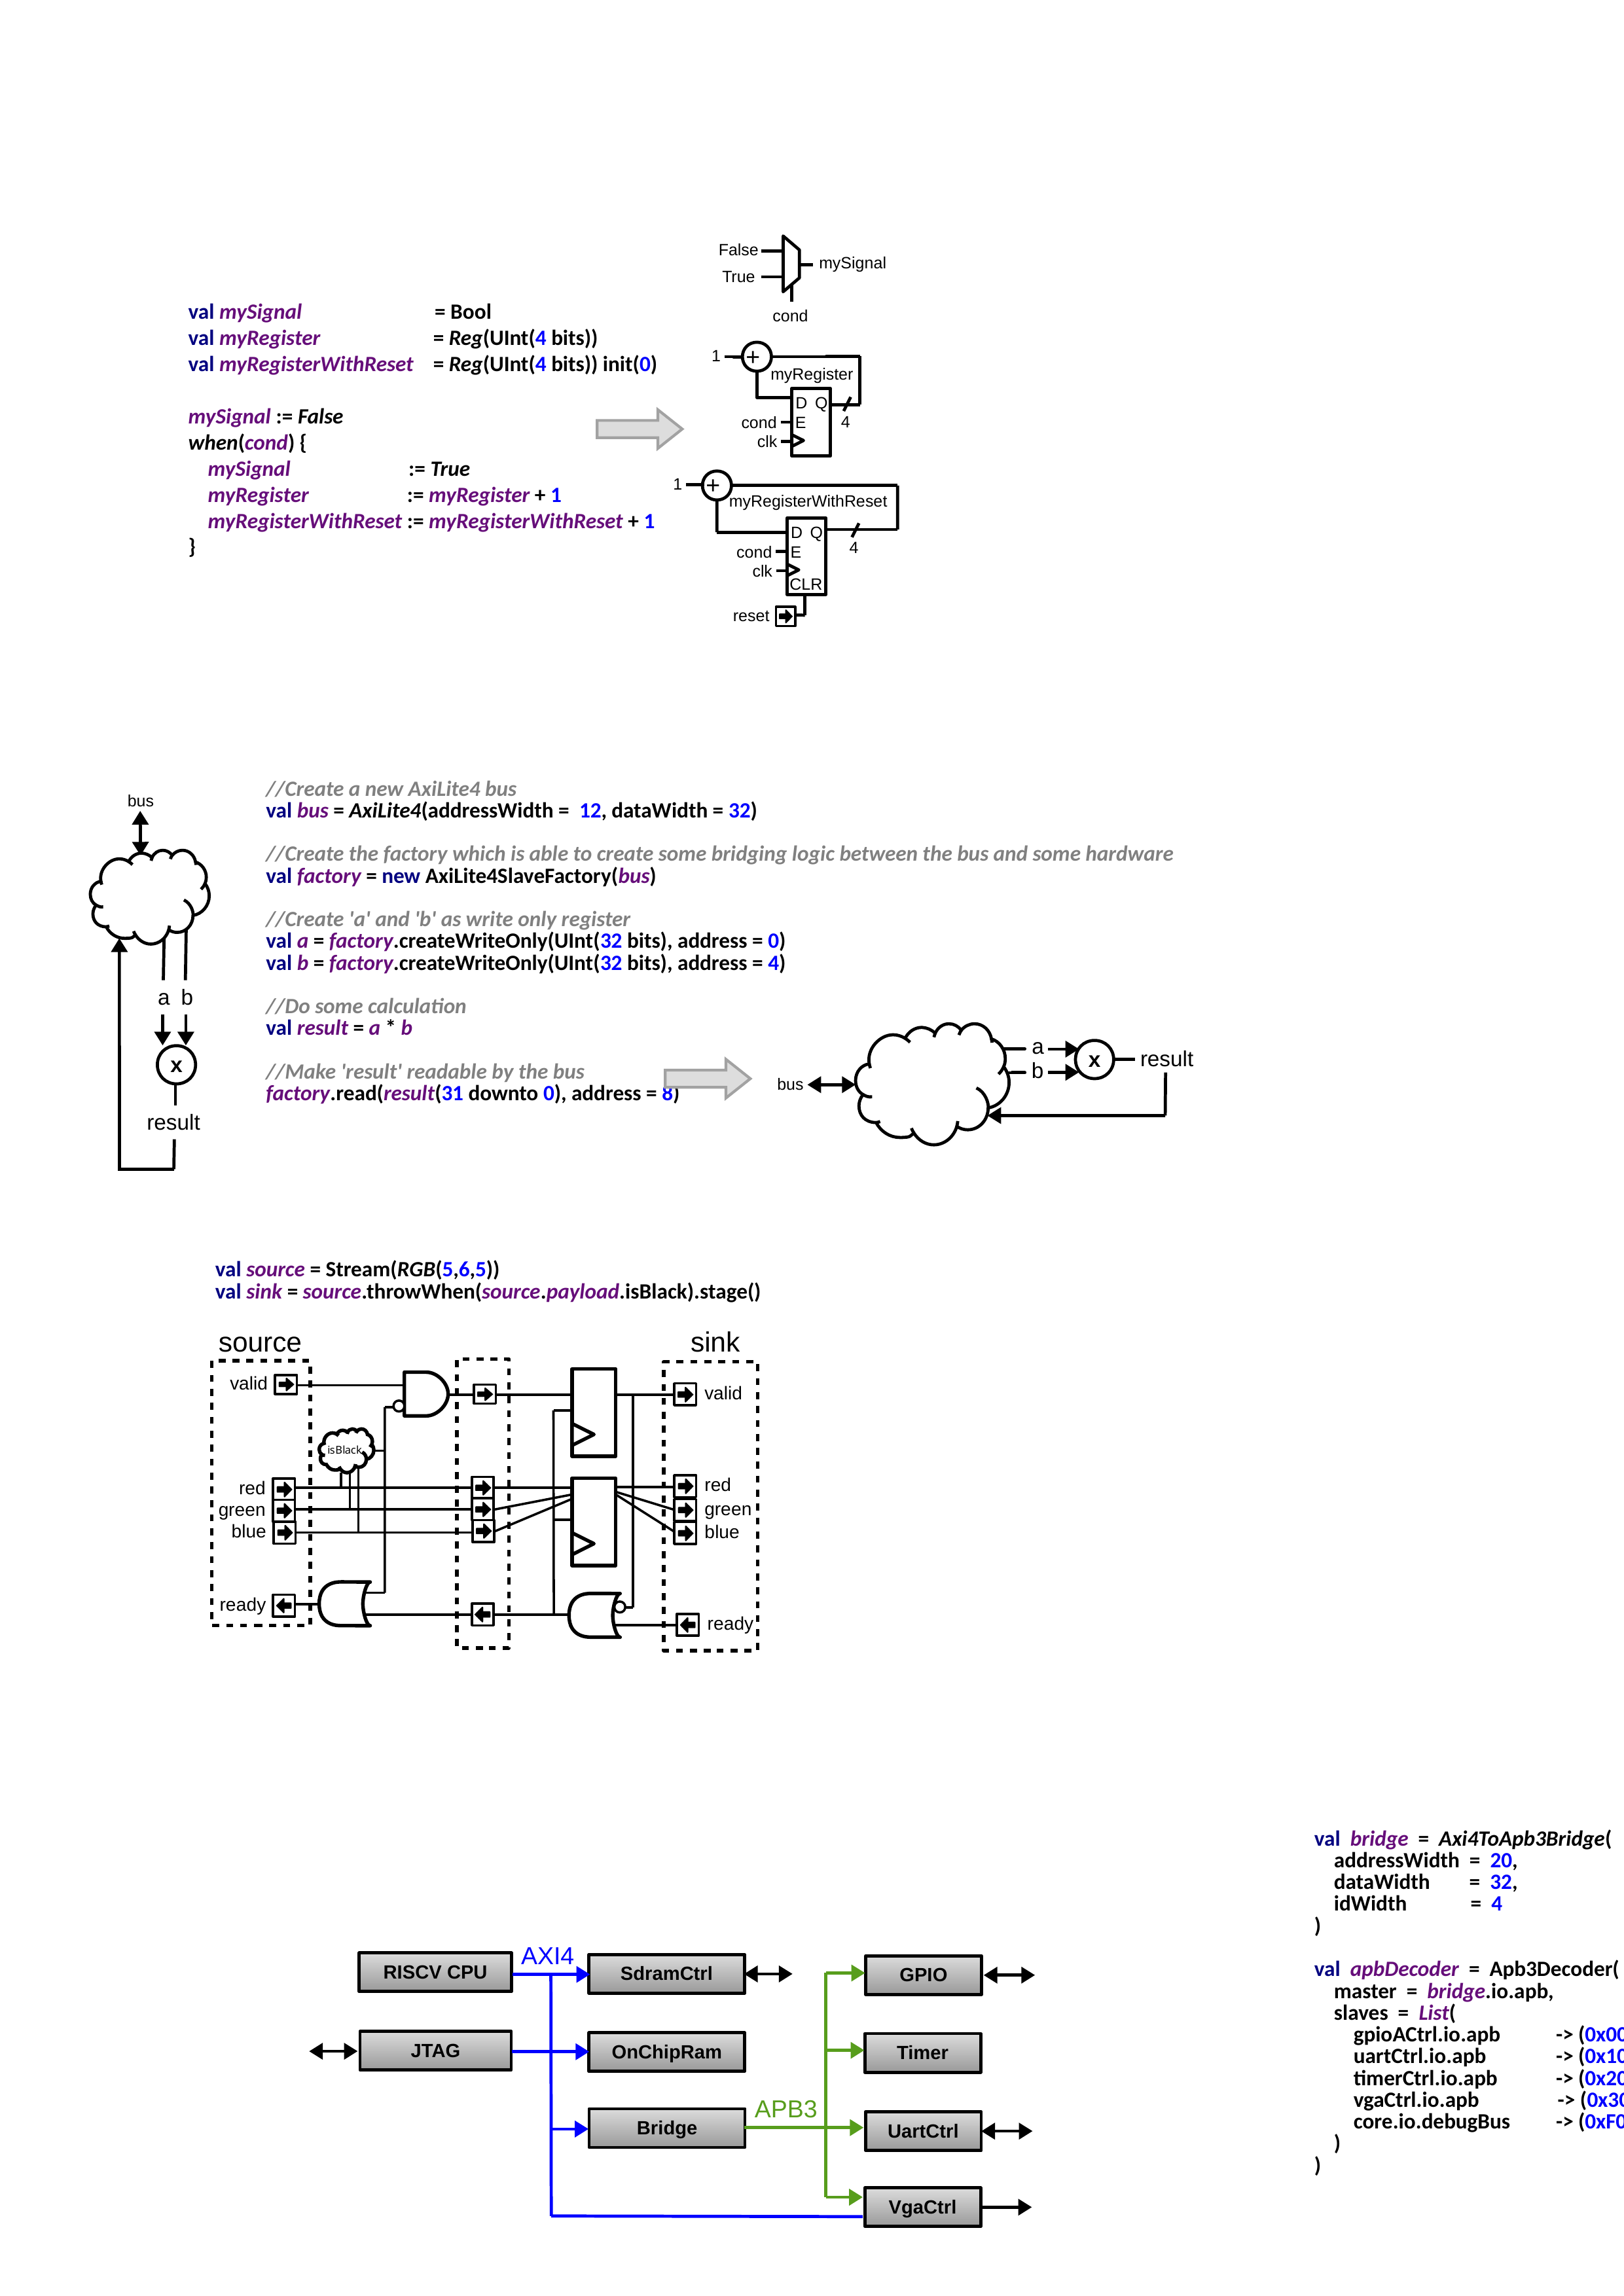

False
mySignal
True
val mySignal = Bool
val myRegister = Reg(UInt(4 bits))
val myRegisterWithReset = Reg(UInt(4 bits)) init(0)
mySignal := False
when(cond) {
 mySignal := True
 myRegister := myRegister + 1
 myRegisterWithReset := myRegisterWithReset + 1
}
cond
1
+
myRegister
D
Q
4
cond
E
clk
1
+
myRegisterWithReset
D
Q
4
cond
E
clk
CLR
reset
//Create a new AxiLite4 bus
val bus = AxiLite4(addressWidth = 12, dataWidth = 32)
//Create the factory which is able to create some bridging logic between the bus and some hardware
val factory = new AxiLite4SlaveFactory(bus)
//Create 'a' and 'b' as write only register
val a = factory.createWriteOnly(UInt(32 bits), address = 0)
val b = factory.createWriteOnly(UInt(32 bits), address = 4)
//Do some calculation
val result = a * b
//Make 'result' readable by the bus
factory.read(result(31 downto 0), address = 8)
bus
a
b
a
x
result
x
b
bus
result
val source = Stream(RGB(5,6,5))
val sink = source.throwWhen(source.payload.isBlack).stage()
val bridge = Axi4ToApb3Bridge(
 addressWidth = 20,
 dataWidth = 32,
 idWidth = 4
)
val apbDecoder = Apb3Decoder(
 master = bridge.io.apb,
 slaves = List(
 gpioACtrl.io.apb 	-> (0x00000, 4 kB),
 uartCtrl.io.apb 	-> (0x10000, 4 kB),
 timerCtrl.io.apb 	-> (0x20000, 4 kB),
 vgaCtrl.io.apb -> (0x30000, 4 kB),
 core.io.debugBus 	-> (0xF0000, 4 kB)
 )
)
AXI4
RISCV CPU
SdramCtrl
GPIO
JTAG
OnChipRam
Timer
APB3
Bridge
UartCtrl
VgaCtrl